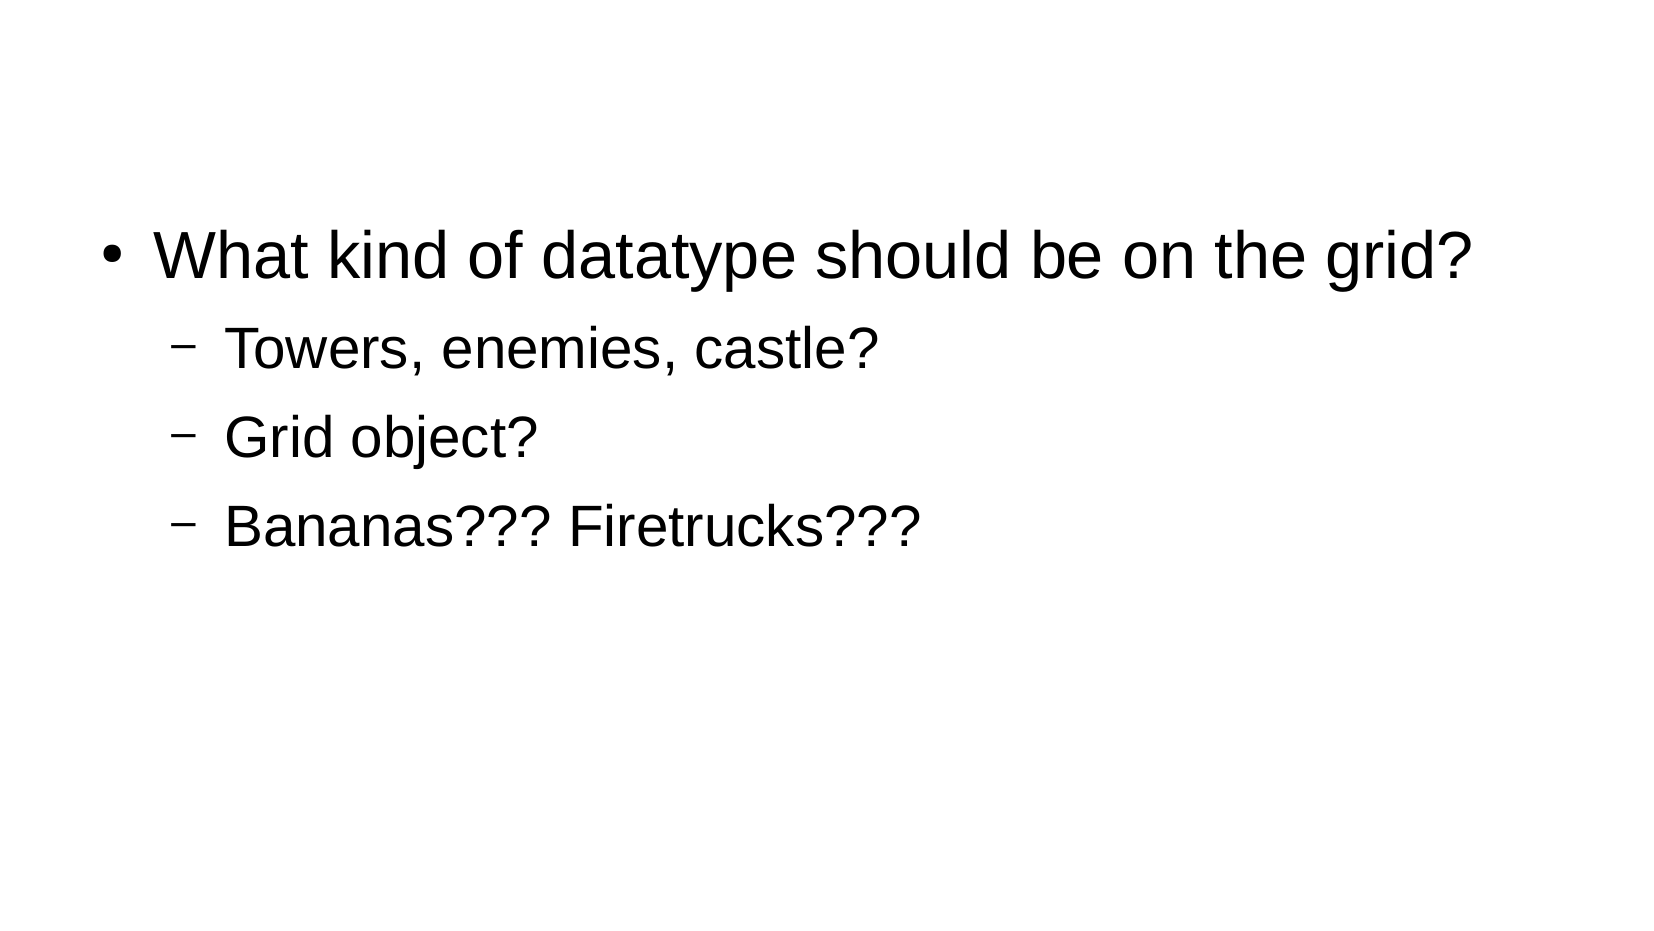

#
What kind of datatype should be on the grid?
Towers, enemies, castle?
Grid object?
Bananas??? Firetrucks???